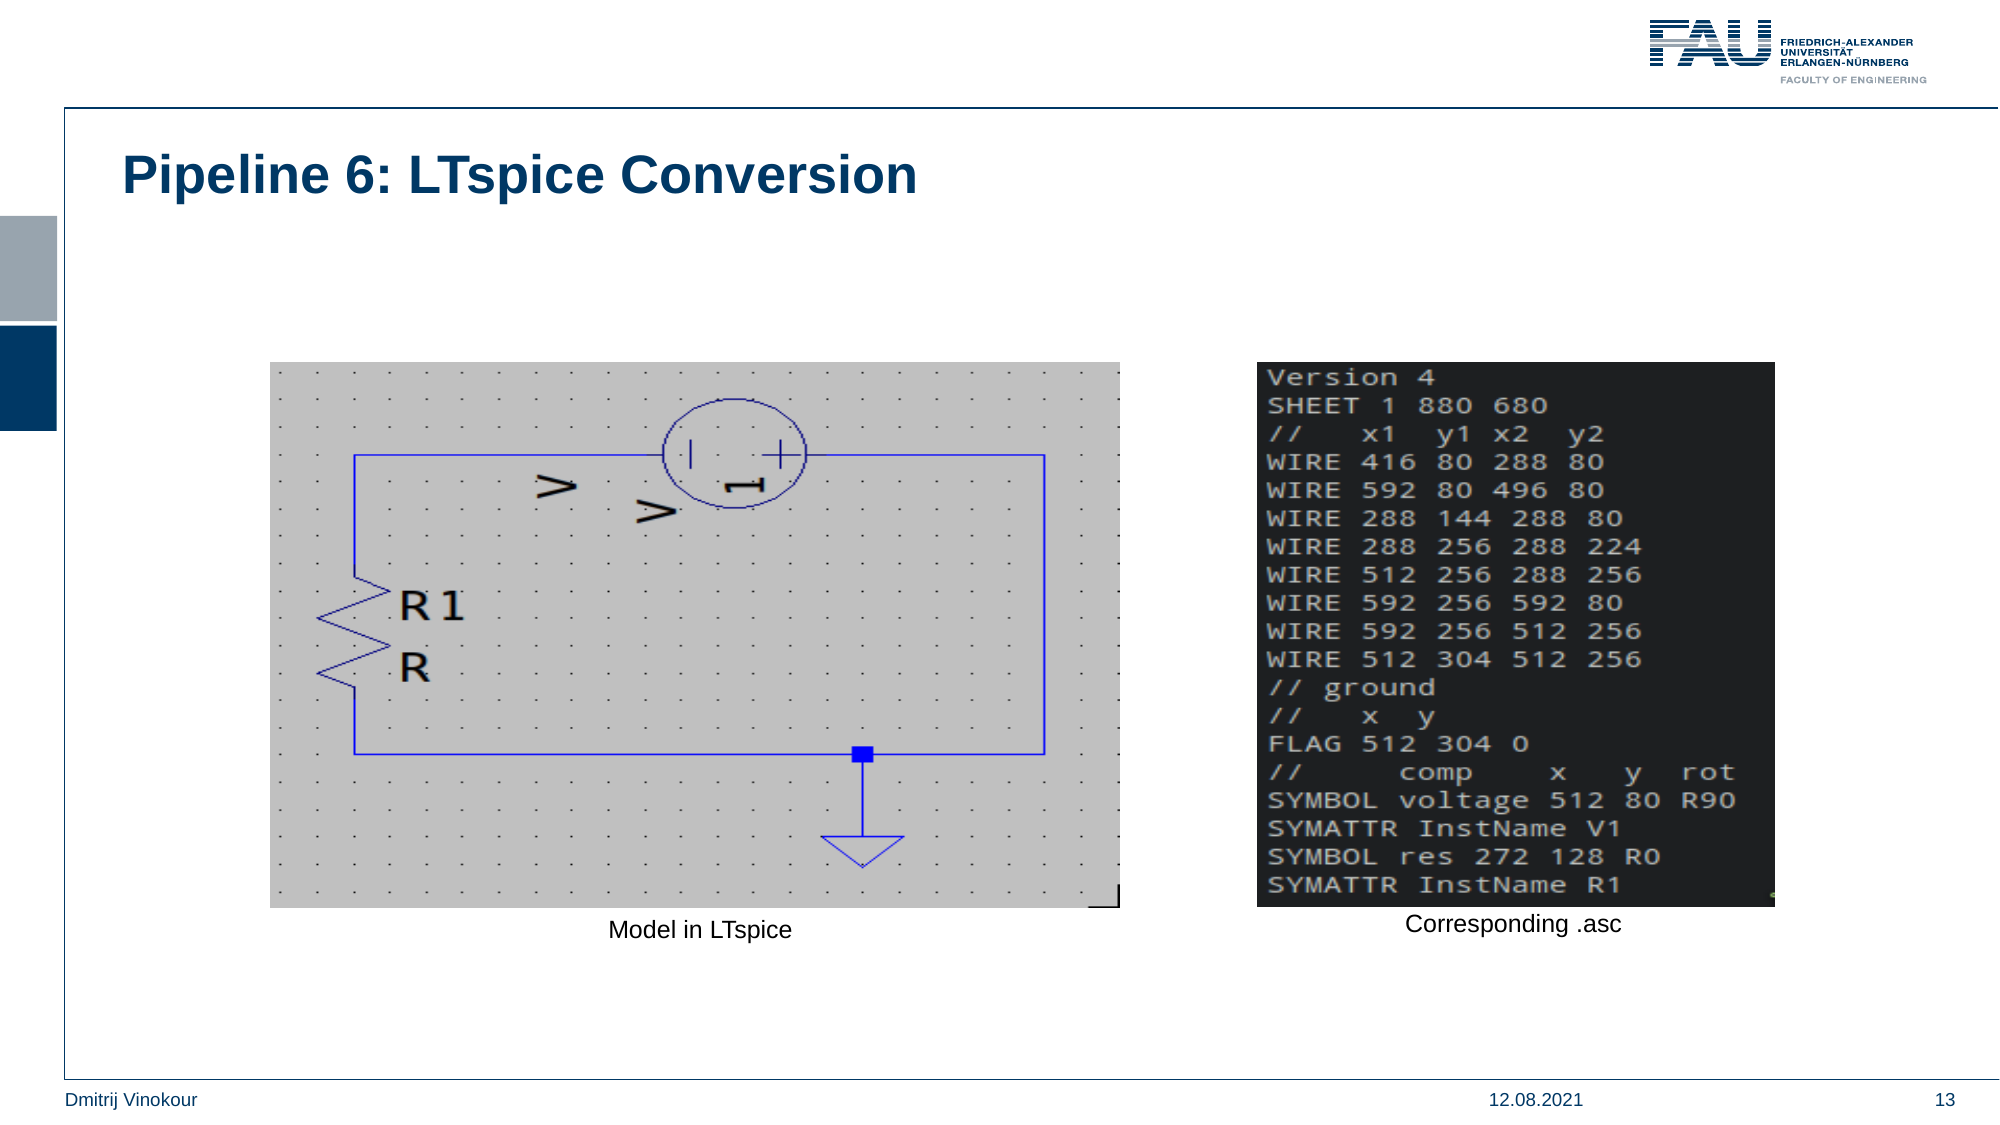

Pipeline 6: LTspice Conversion
Corresponding .asc
Model in LTspice
12.08.2021
Dmitrij Vinokour